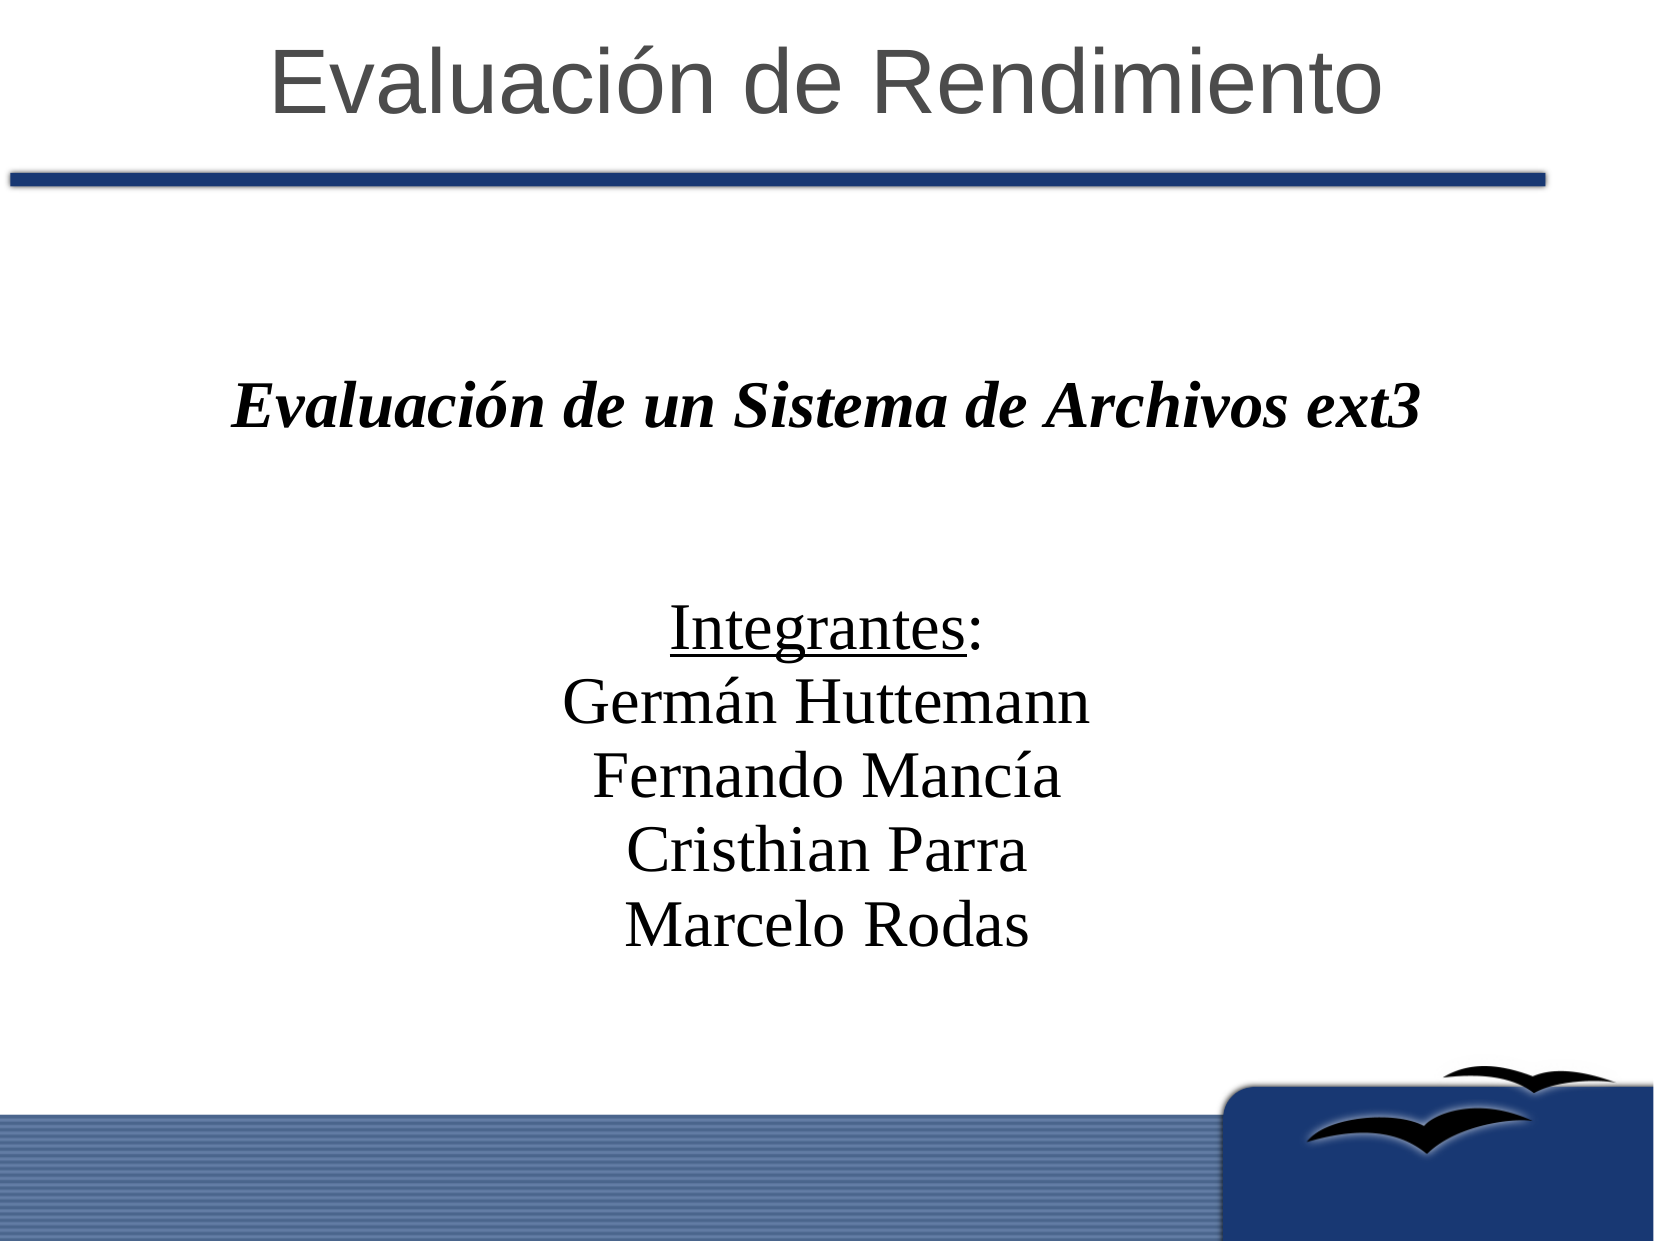

# Evaluación de Rendimiento
Evaluación de un Sistema de Archivos ext3
Integrantes:
Germán Huttemann
Fernando Mancía
Cristhian Parra
Marcelo Rodas